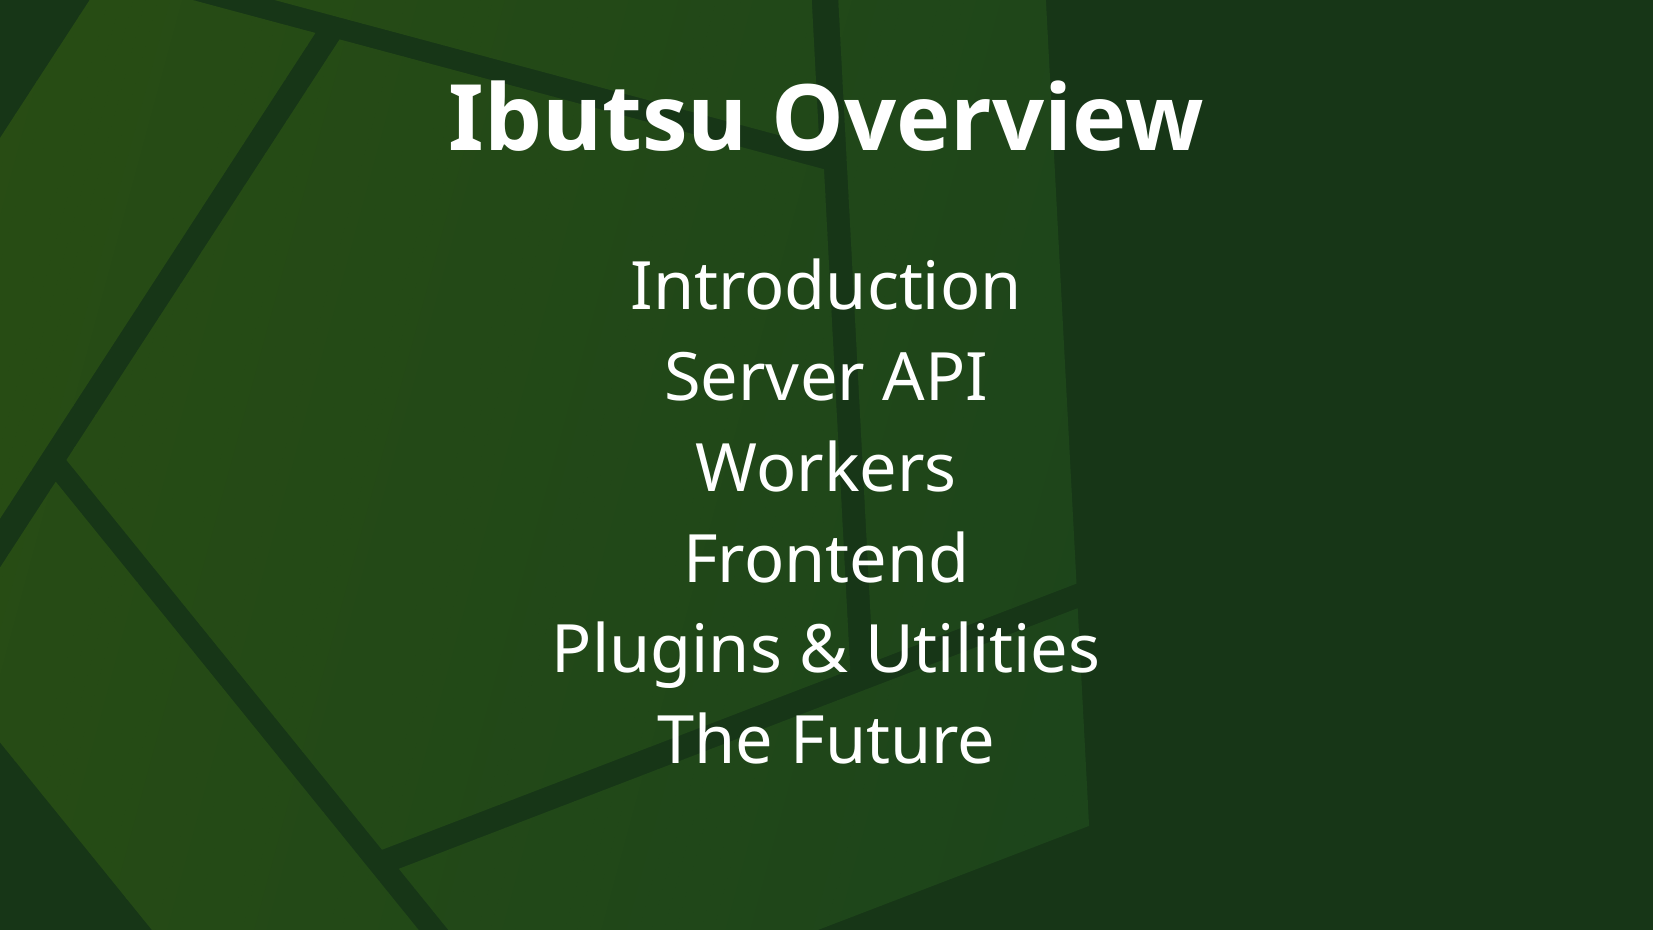

# Ibutsu Overview
Introduction
Server API
Workers
Frontend
Plugins & Utilities
The Future